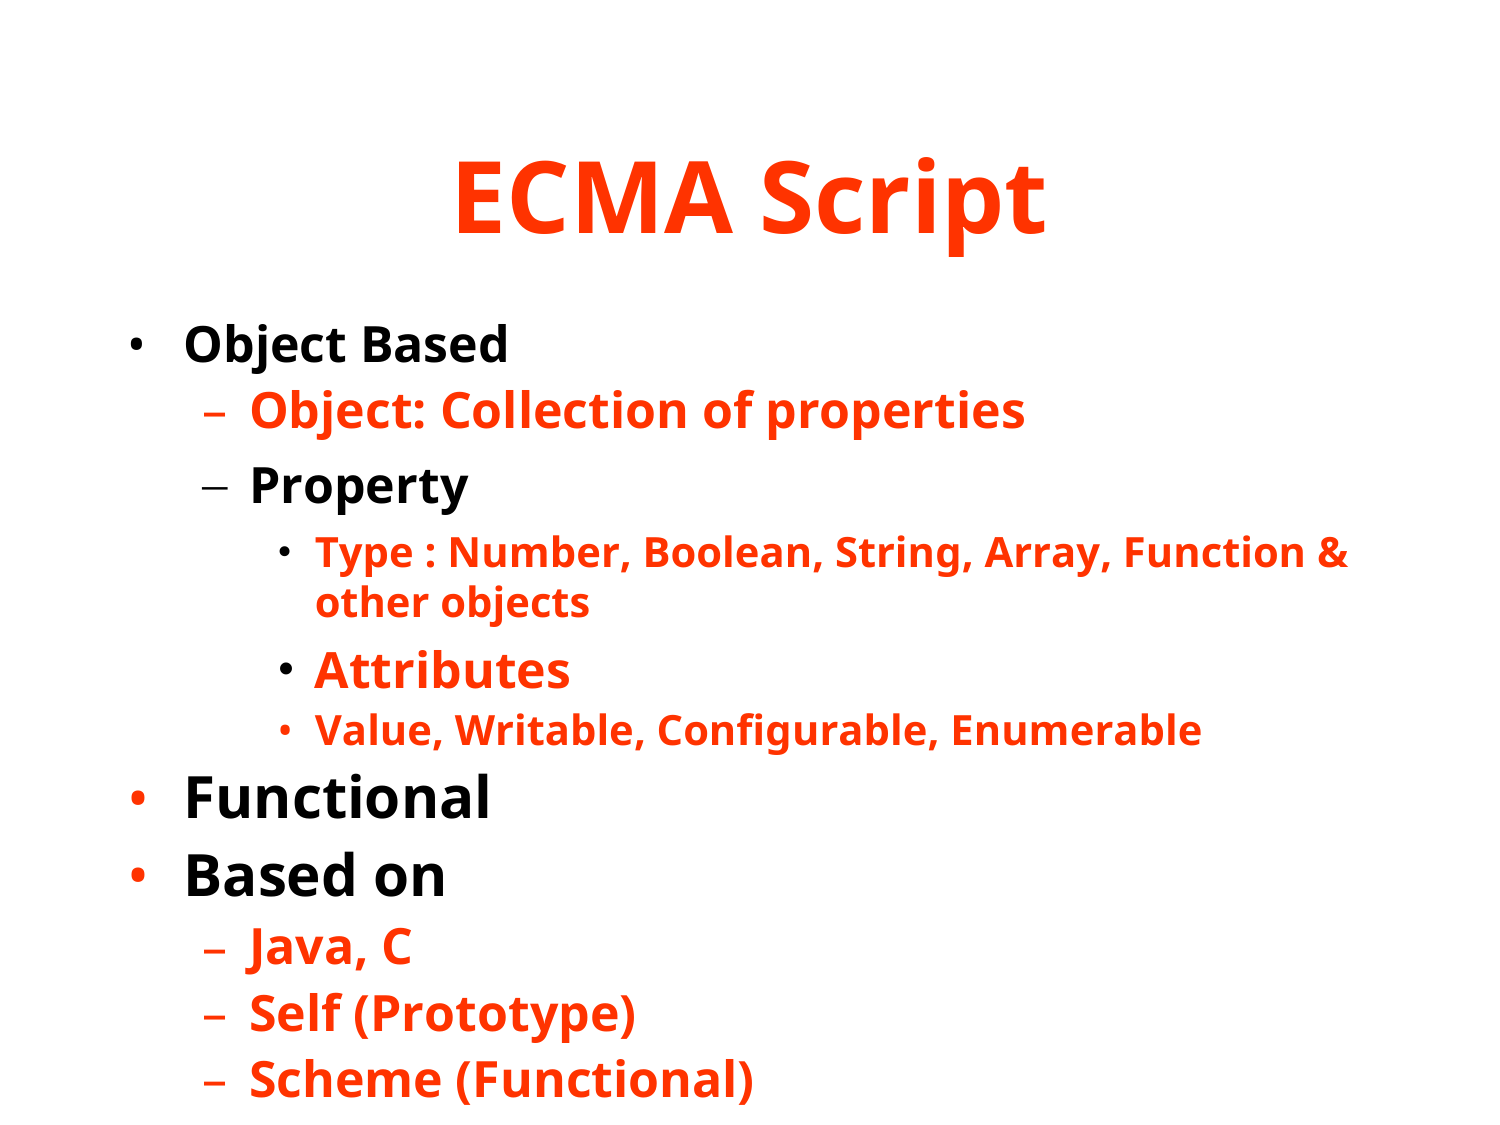

# ECMA Script
Object Based
Object: Collection of properties
Property
Type : Number, Boolean, String, Array, Function & other objects
Attributes
Value, Writable, Configurable, Enumerable
Functional
Based on
Java, C
Self (Prototype)
Scheme (Functional)